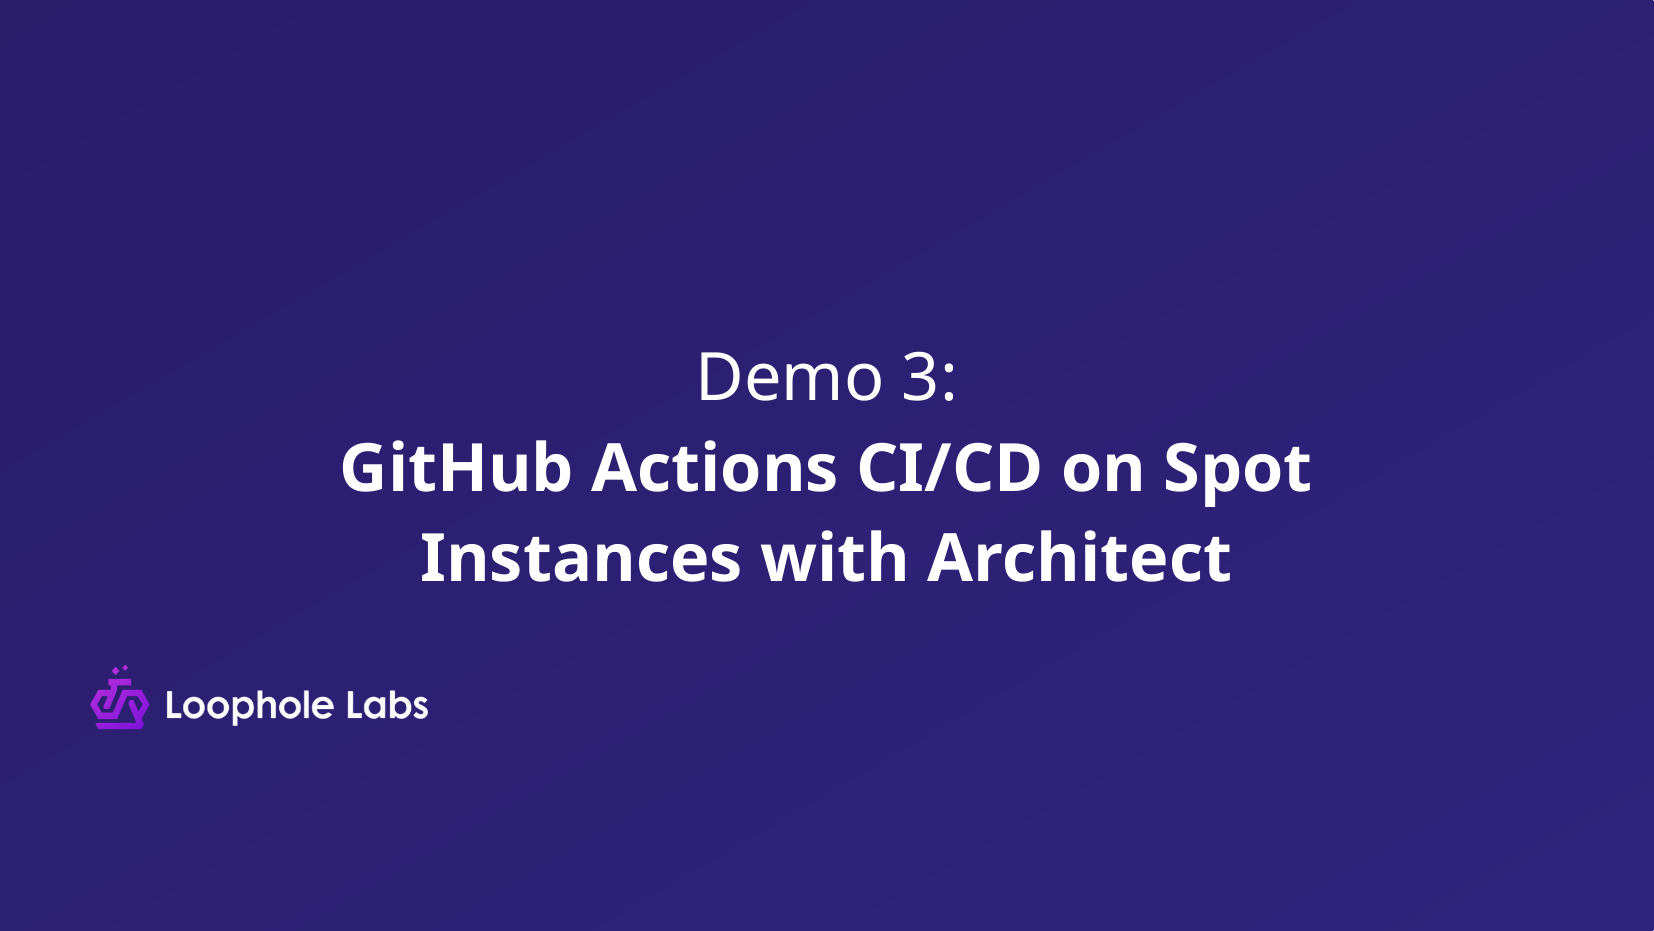

# Demo 3: GitHub Actions CI/CD on Spot Instances with Architect